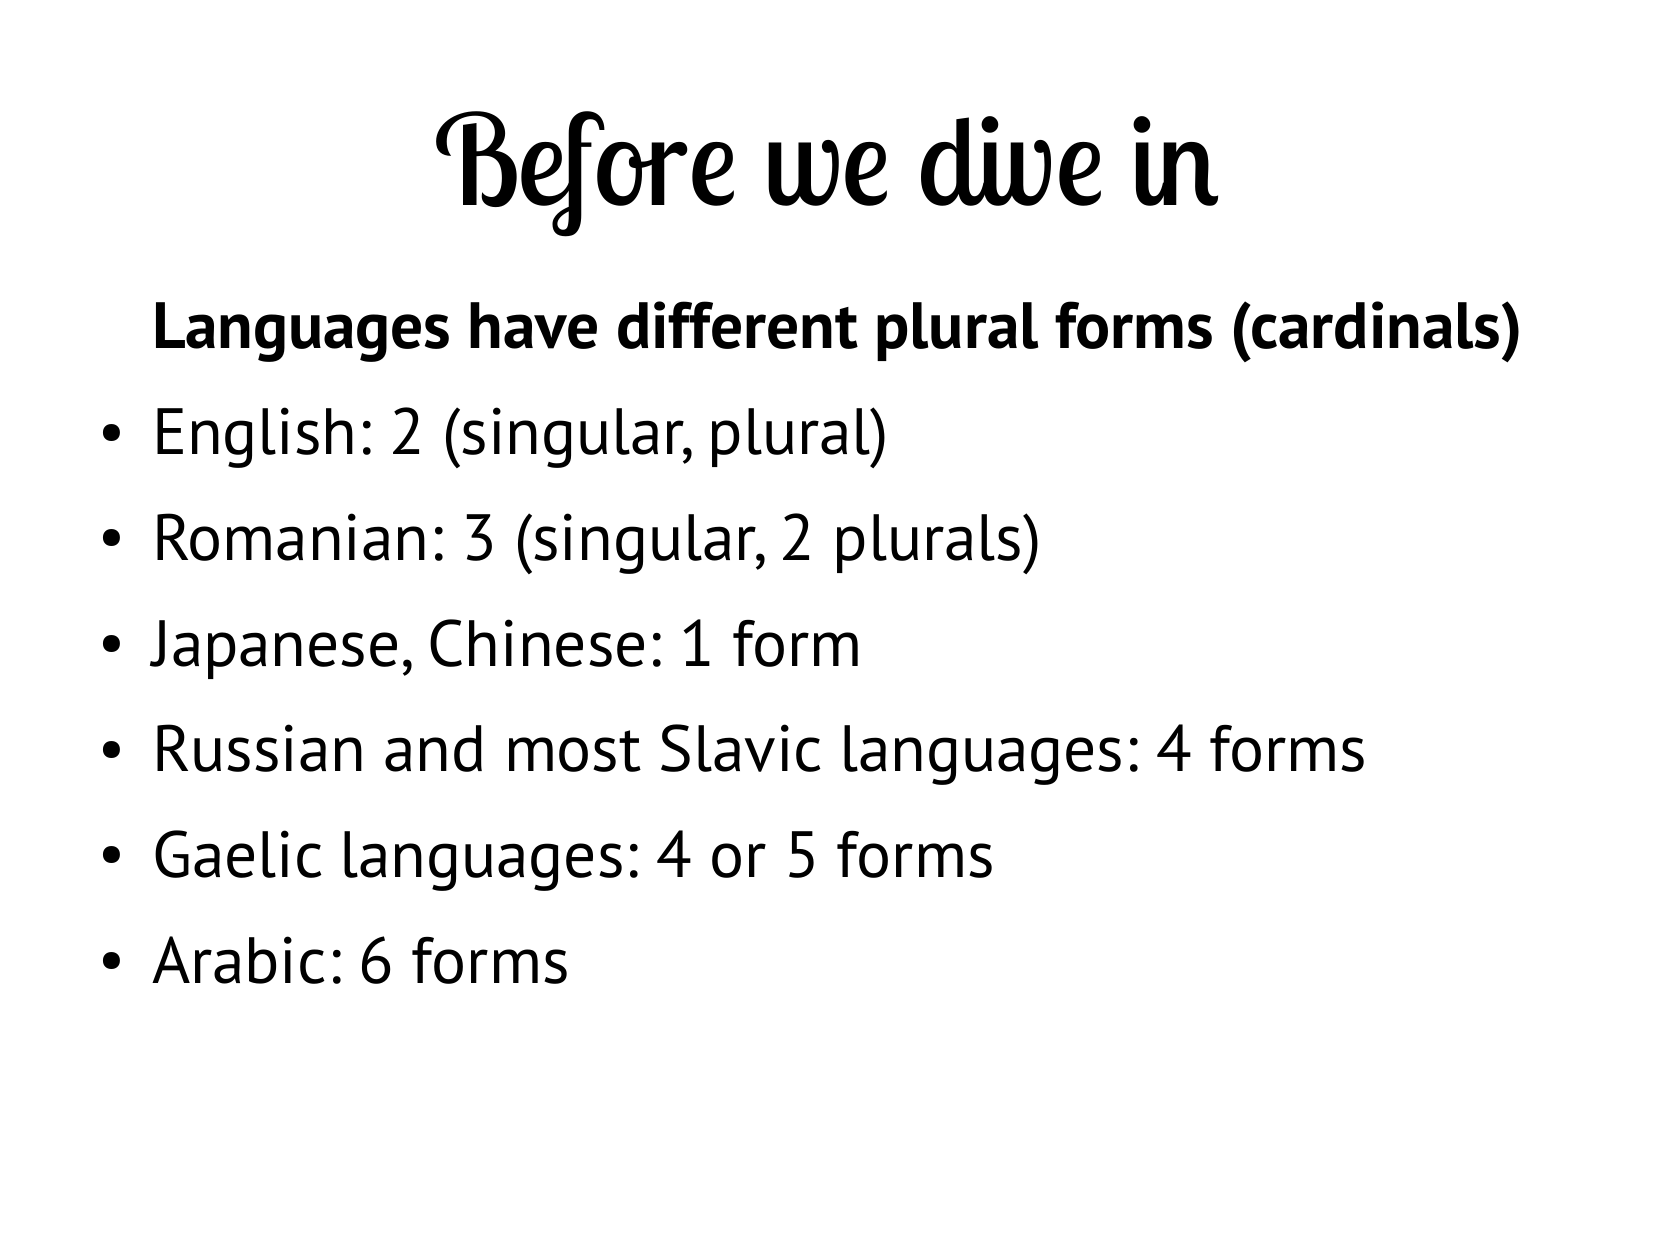

# Before we dive in
Languages have different plural forms (cardinals)
English: 2 (singular, plural)
Romanian: 3 (singular, 2 plurals)
Japanese, Chinese: 1 form
Russian and most Slavic languages: 4 forms
Gaelic languages: 4 or 5 forms
Arabic: 6 forms